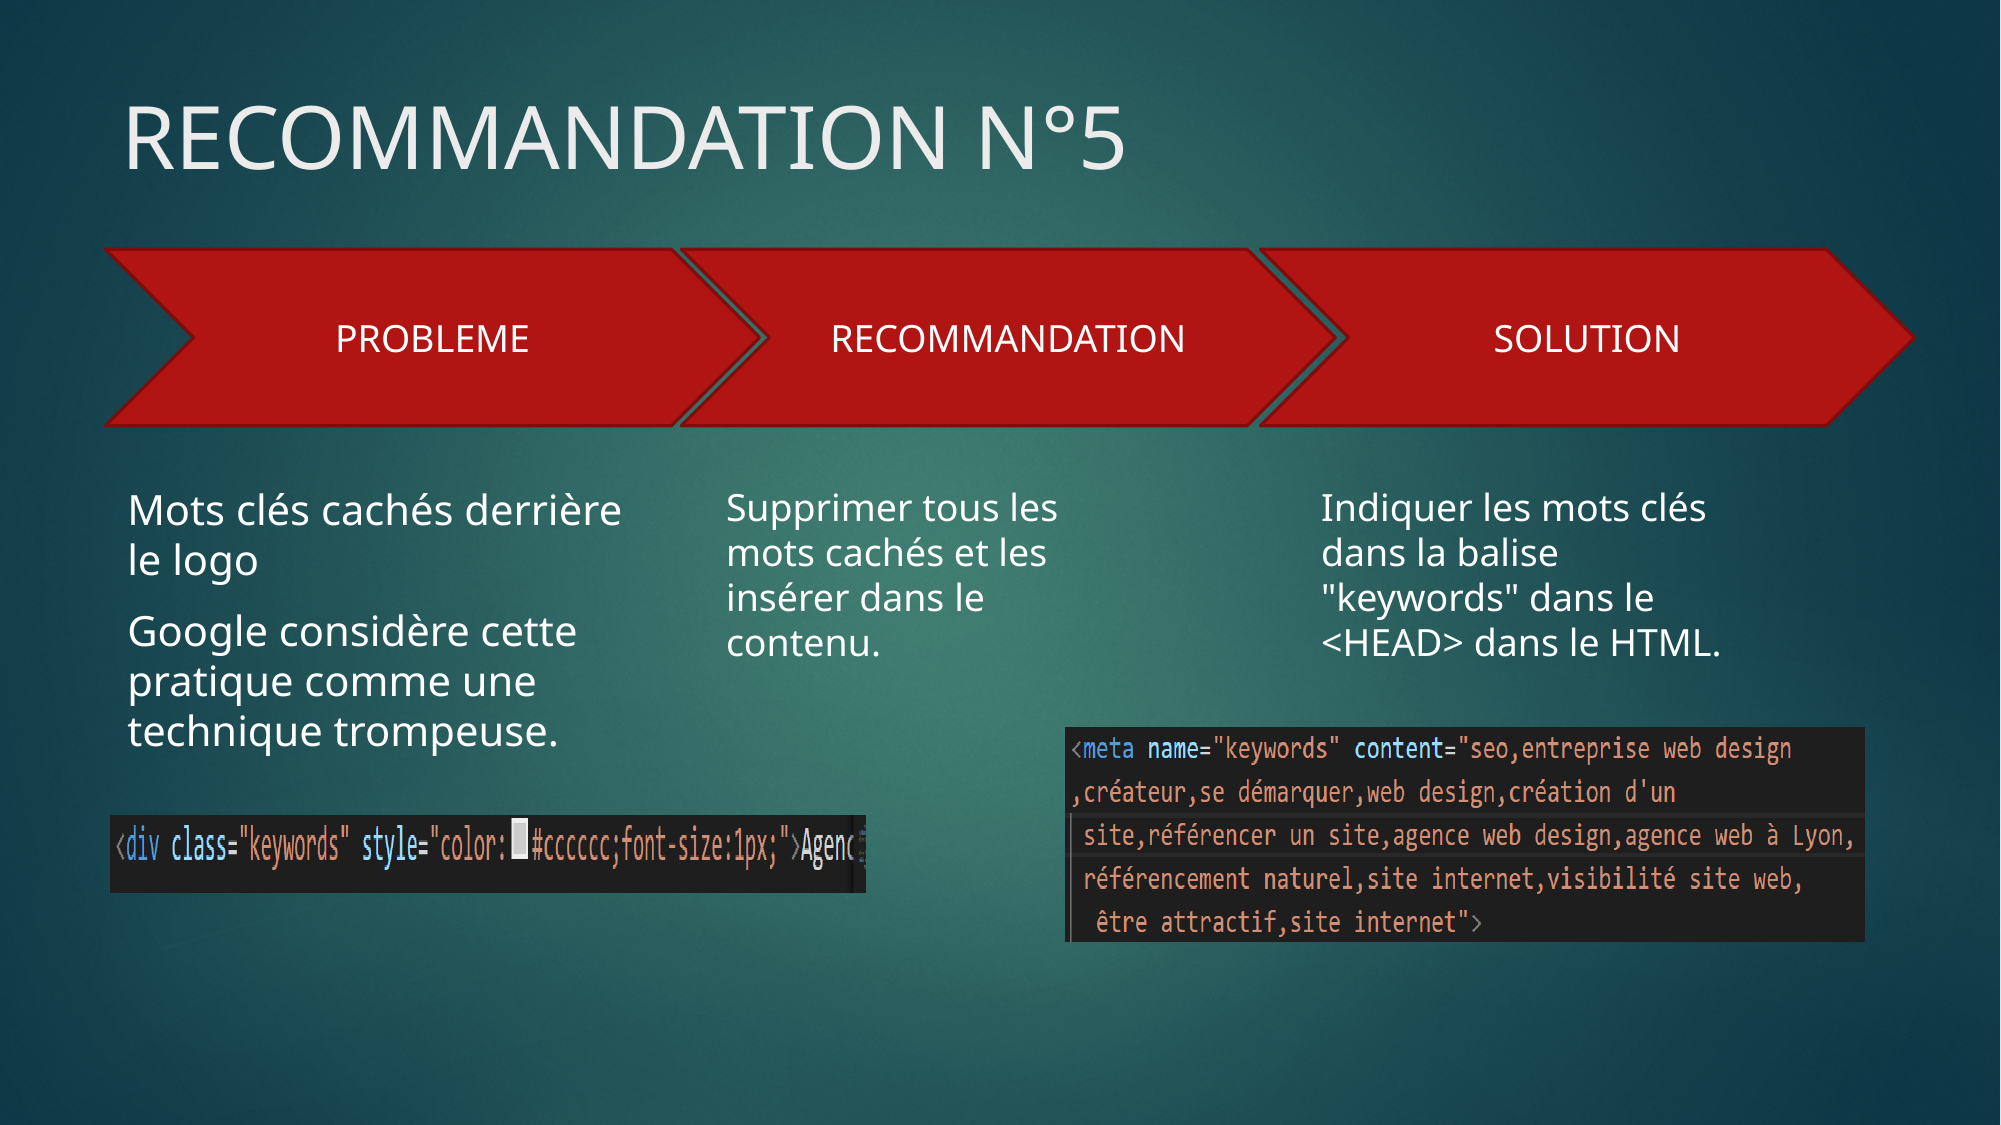

# RECOMMANDATION N°5
PROBLEME
RECOMMANDATION
SOLUTION
Mots clés cachés derrière le logo
Google considère cette pratique comme une technique trompeuse.
Supprimer tous les mots cachés et les insérer dans le contenu.
Indiquer les mots clés dans la balise "keywords" dans le <HEAD> dans le HTML.